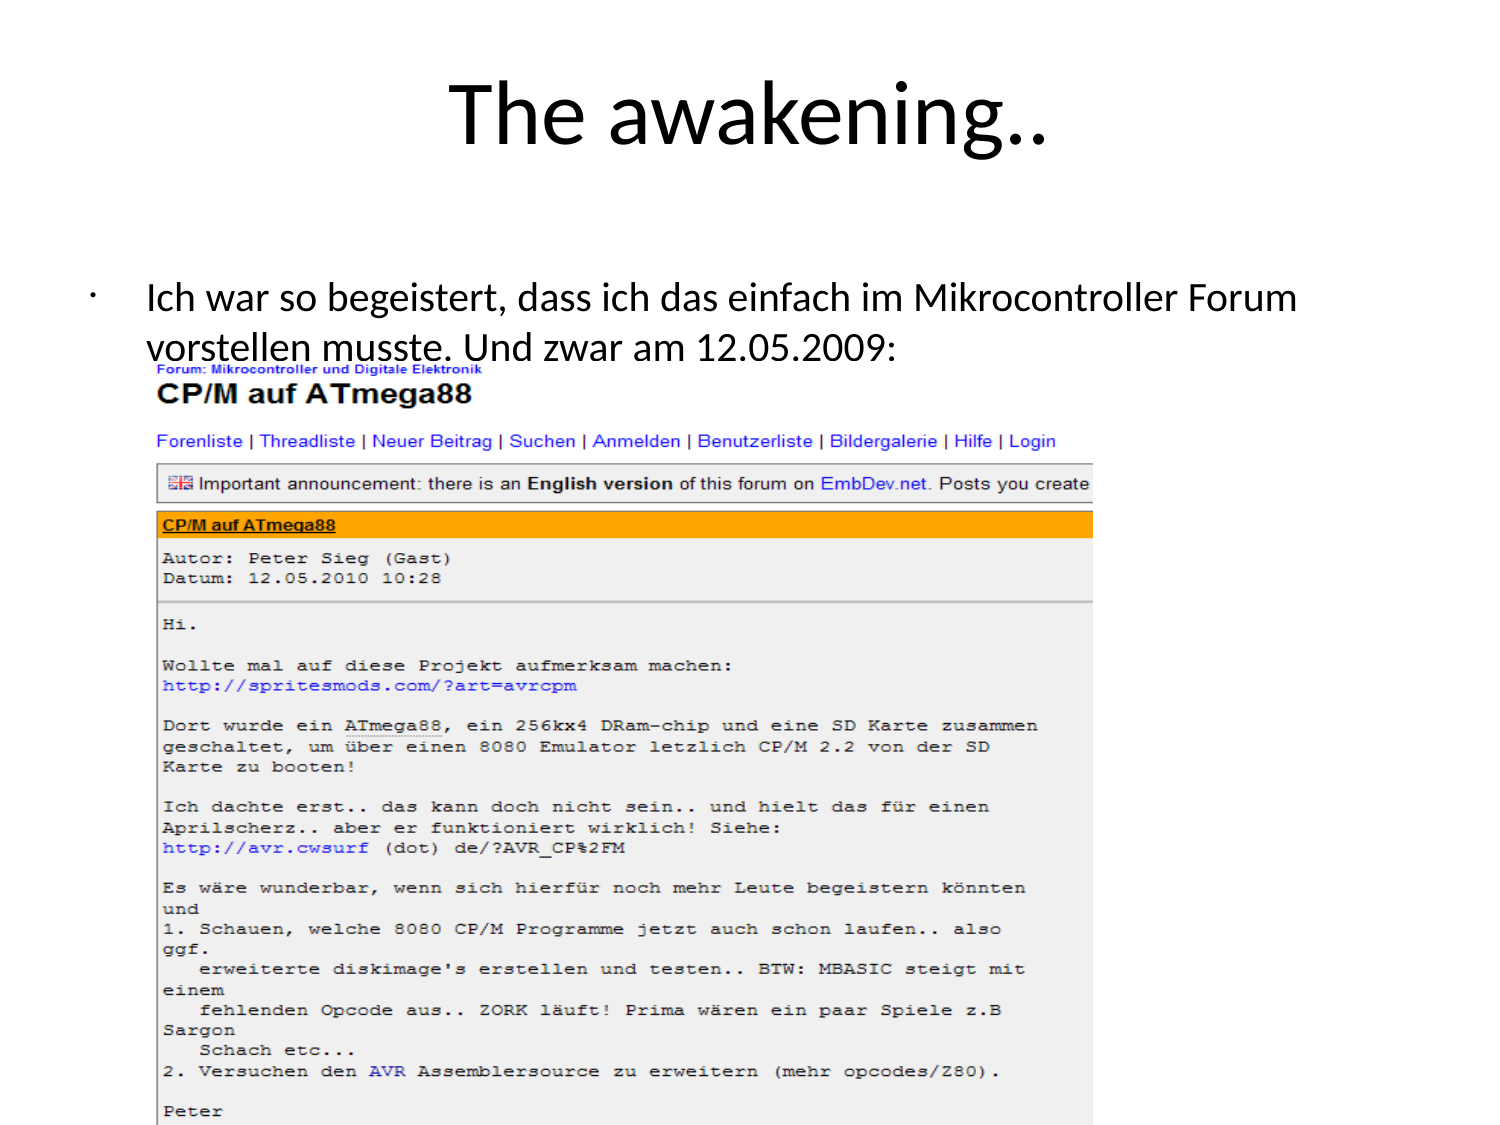

# The awakening..
Ich war so begeistert, dass ich das einfach im Mikrocontroller Forum vorstellen musste. Und zwar am 12.05.2009: